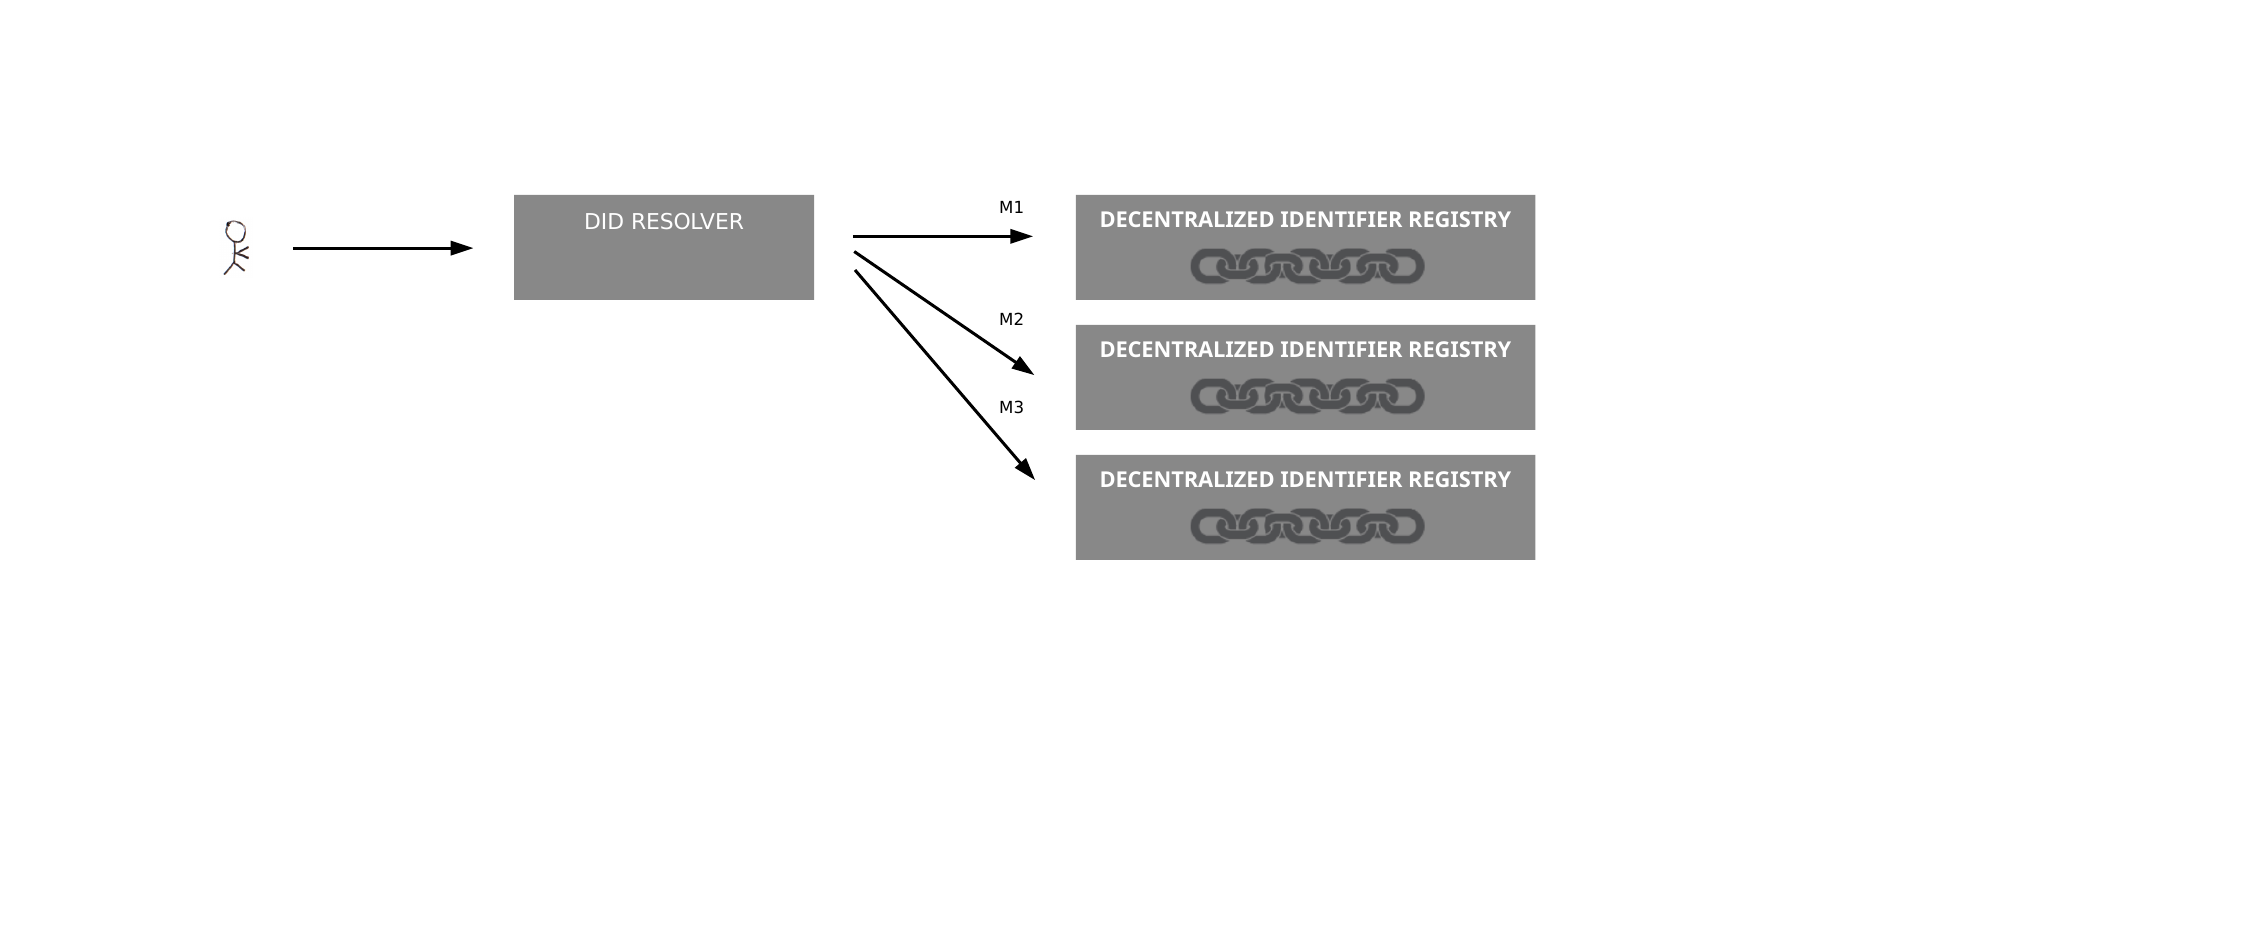

M1
DID RESOLVER
DECENTRALIZED IDENTIFIER REGISTRY
M2
DECENTRALIZED IDENTIFIER REGISTRY
M3
DECENTRALIZED IDENTIFIER REGISTRY